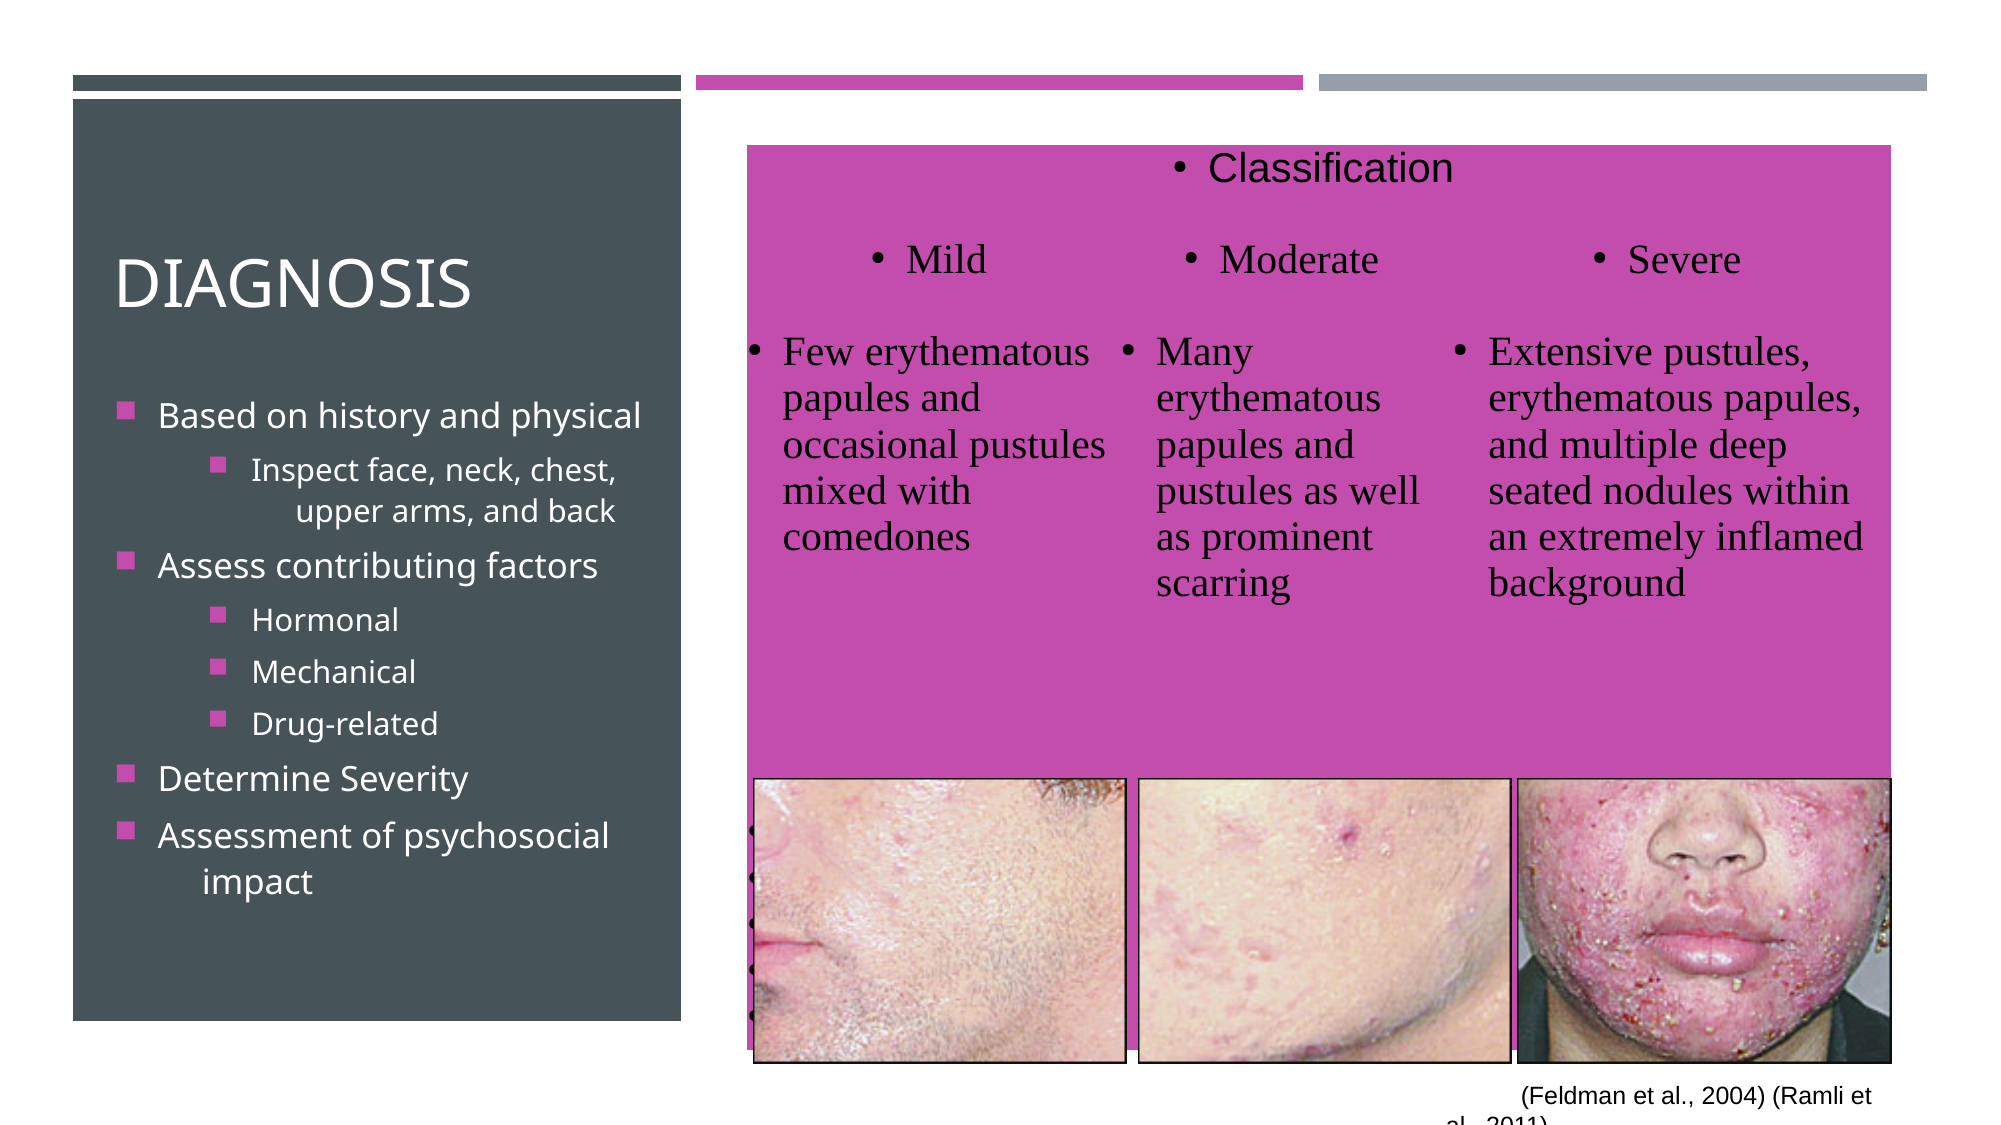

# Diagnosis
| Classification | | |
| --- | --- | --- |
| Mild | Moderate | Severe |
| Few erythematous papules and occasional pustules mixed with comedones | Many erythematous papules and pustules as well as prominent scarring | Extensive pustules, erythematous papules, and multiple deep seated nodules within an extremely inflamed background |
| | | |
Based on history and physical
Inspect face, neck, chest, upper arms, and back
Assess contributing factors
Hormonal
Mechanical
Drug-related
Determine Severity
Assessment of psychosocial impact
(Feldman et al., 2004) (Ramli et al., 2011)